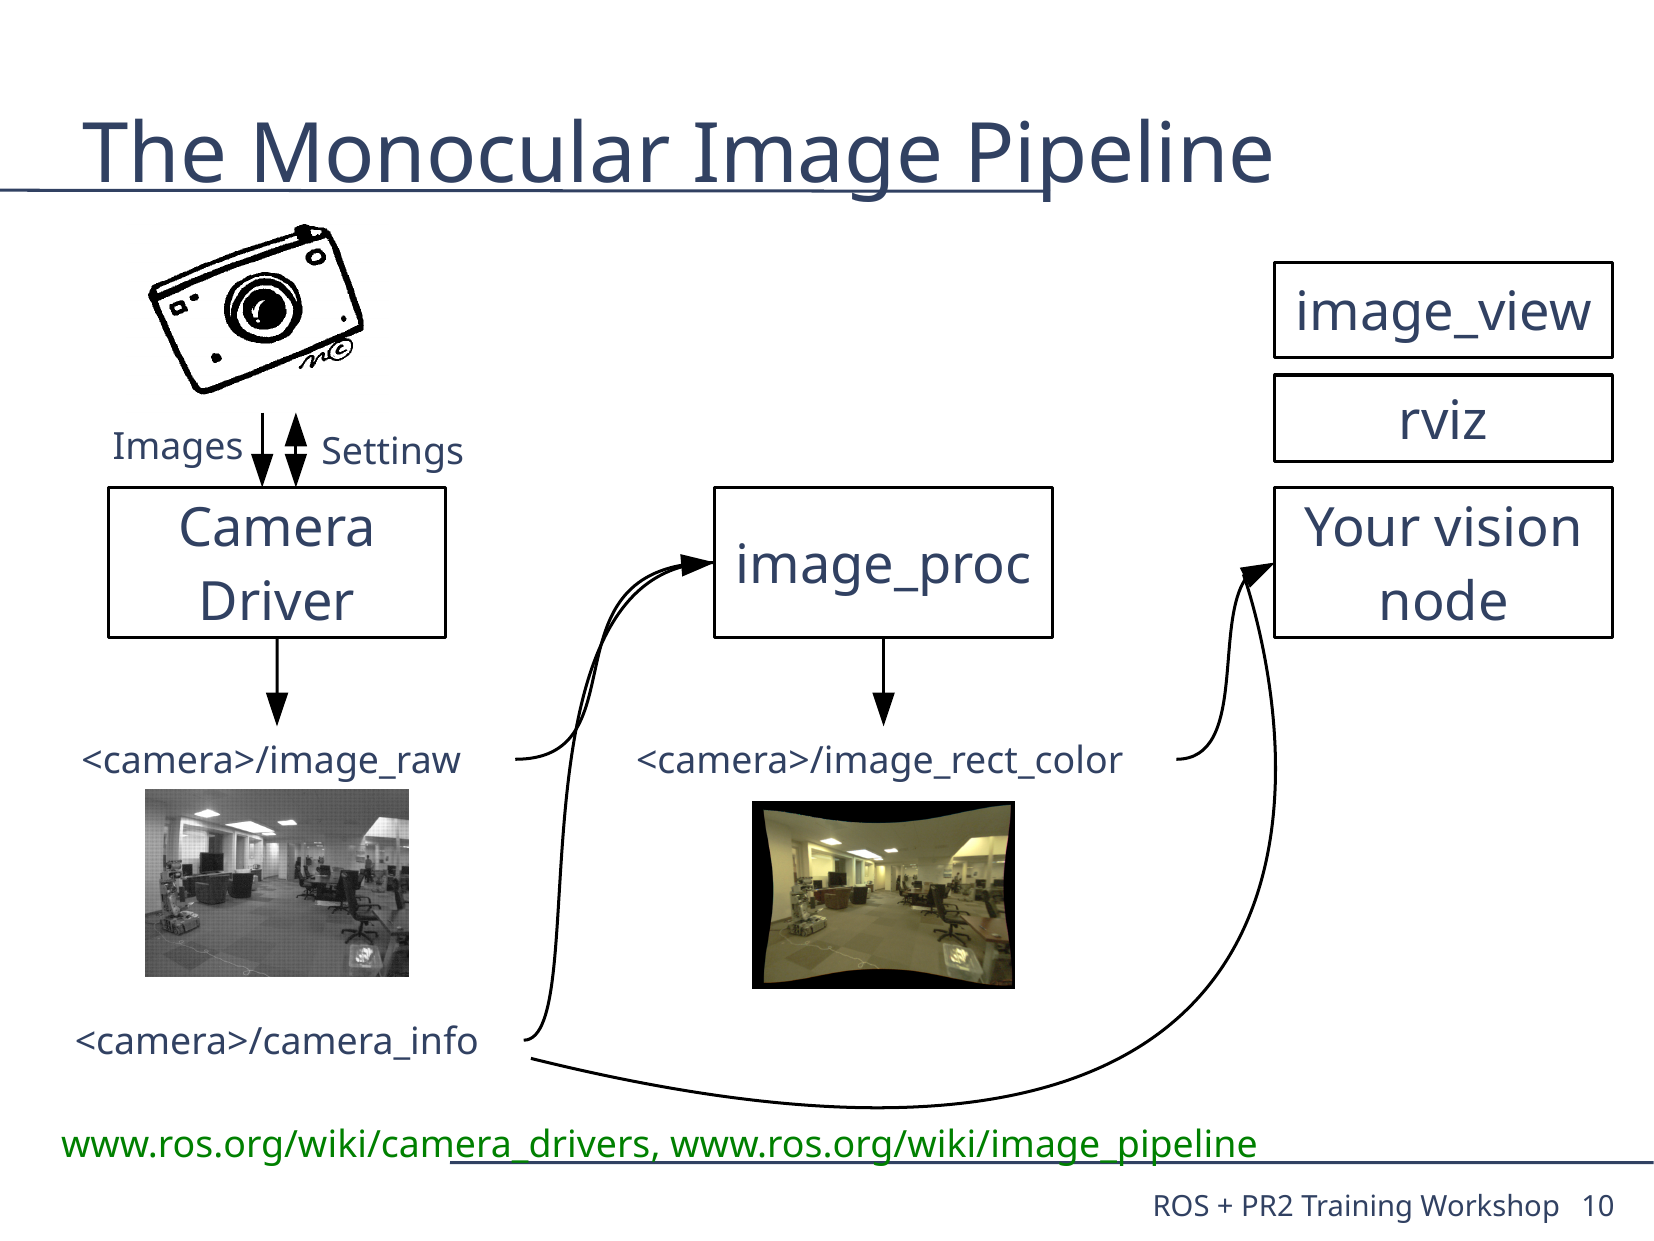

# The Monocular Image Pipeline
image_view
rviz
Images
Settings
Camera
Driver
image_proc
Your vision
node
<camera>/image_raw
<camera>/image_rect_color
<camera>/camera_info
www.ros.org/wiki/camera_drivers, www.ros.org/wiki/image_pipeline